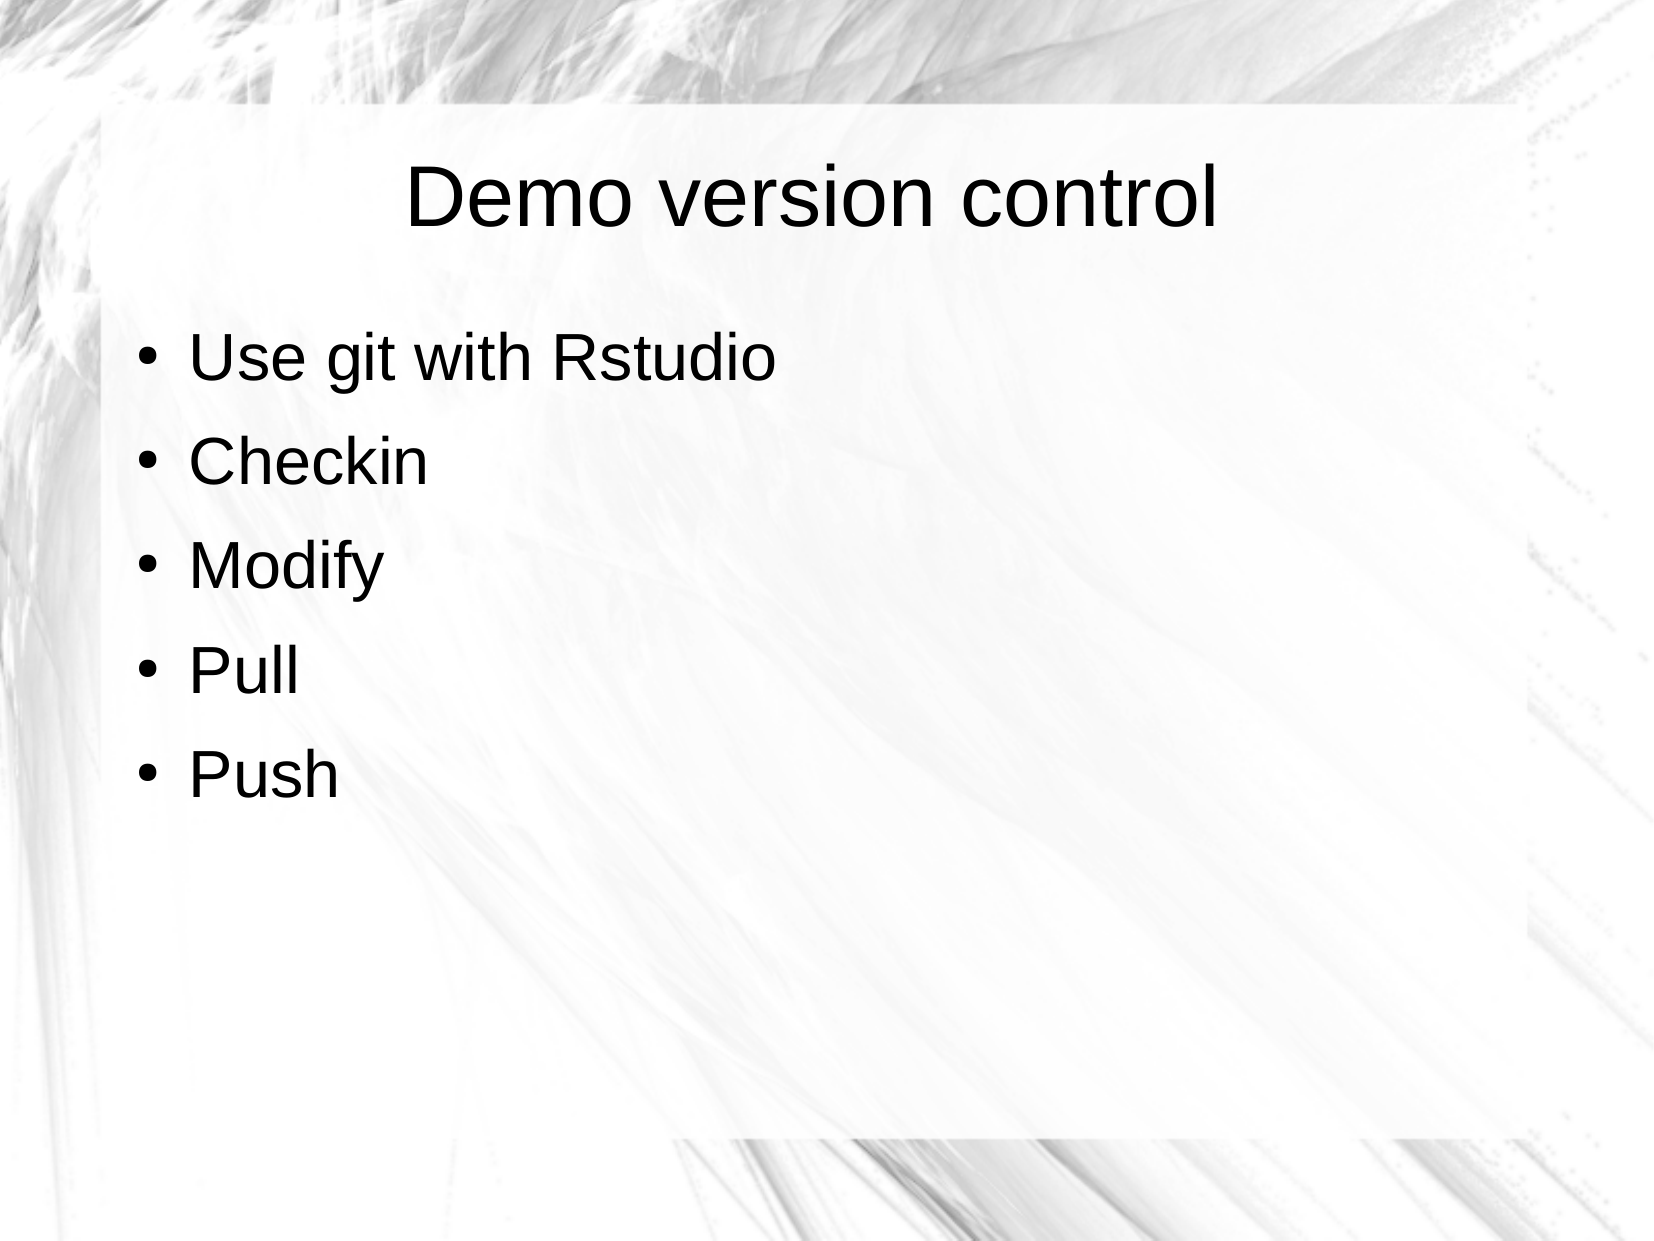

# Demo version control
Use git with Rstudio
Checkin
Modify
Pull
Push